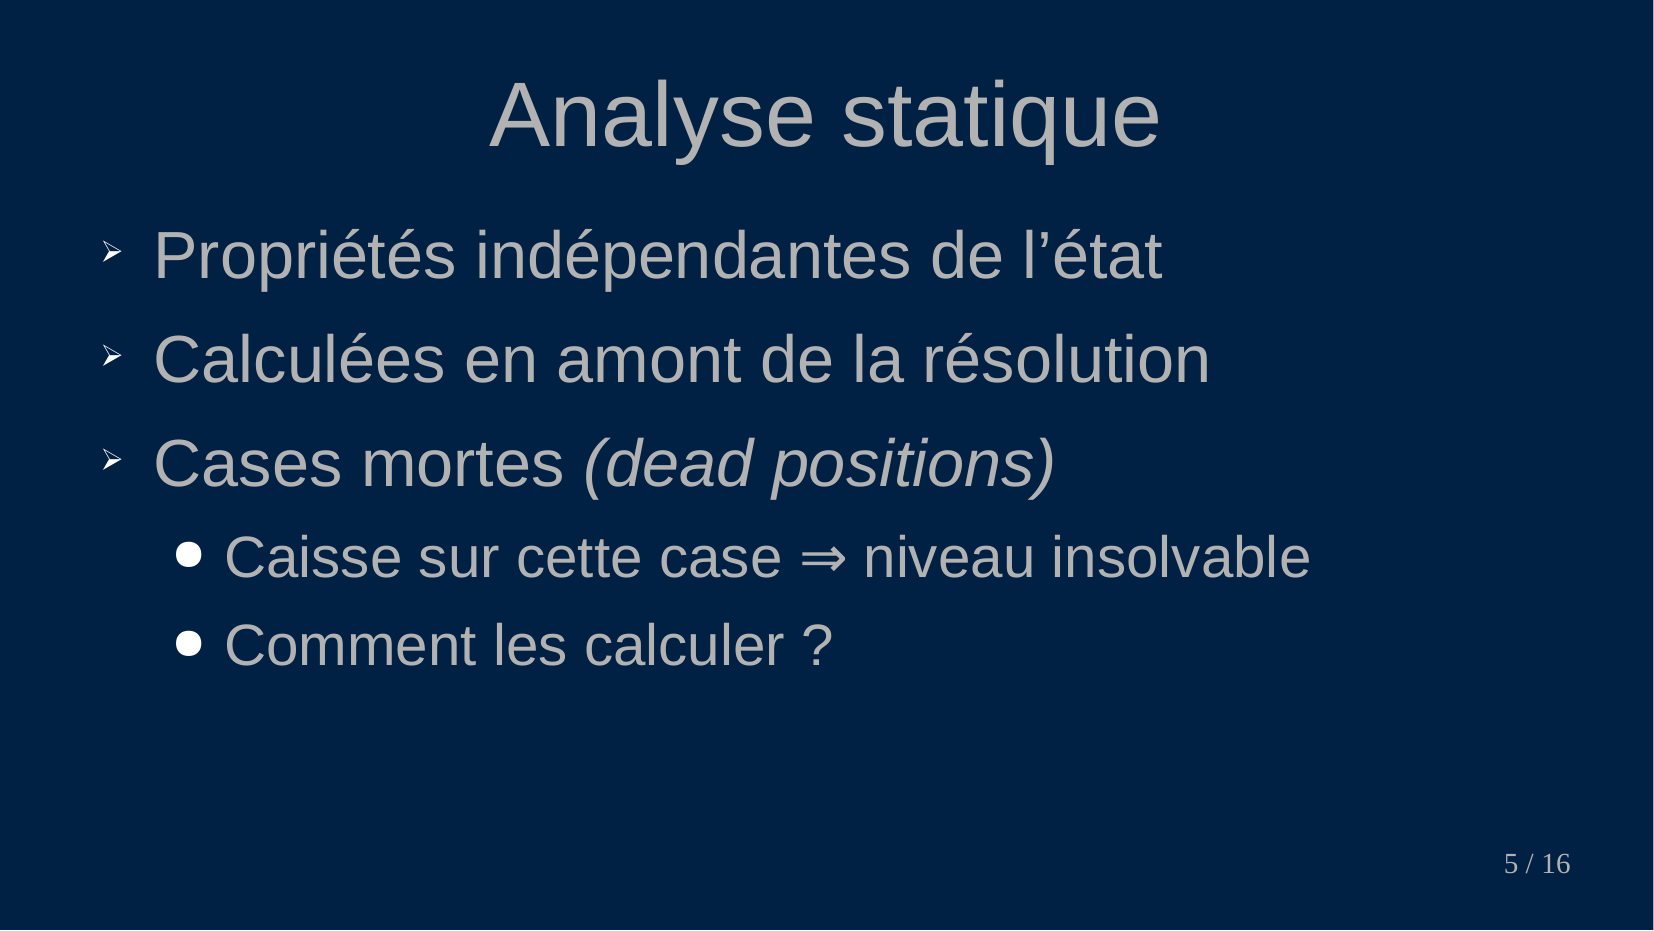

# Analyse statique
Propriétés indépendantes de l’état
Calculées en amont de la résolution
Cases mortes (dead positions)
Caisse sur cette case ⇒ niveau insolvable
Comment les calculer ?
5